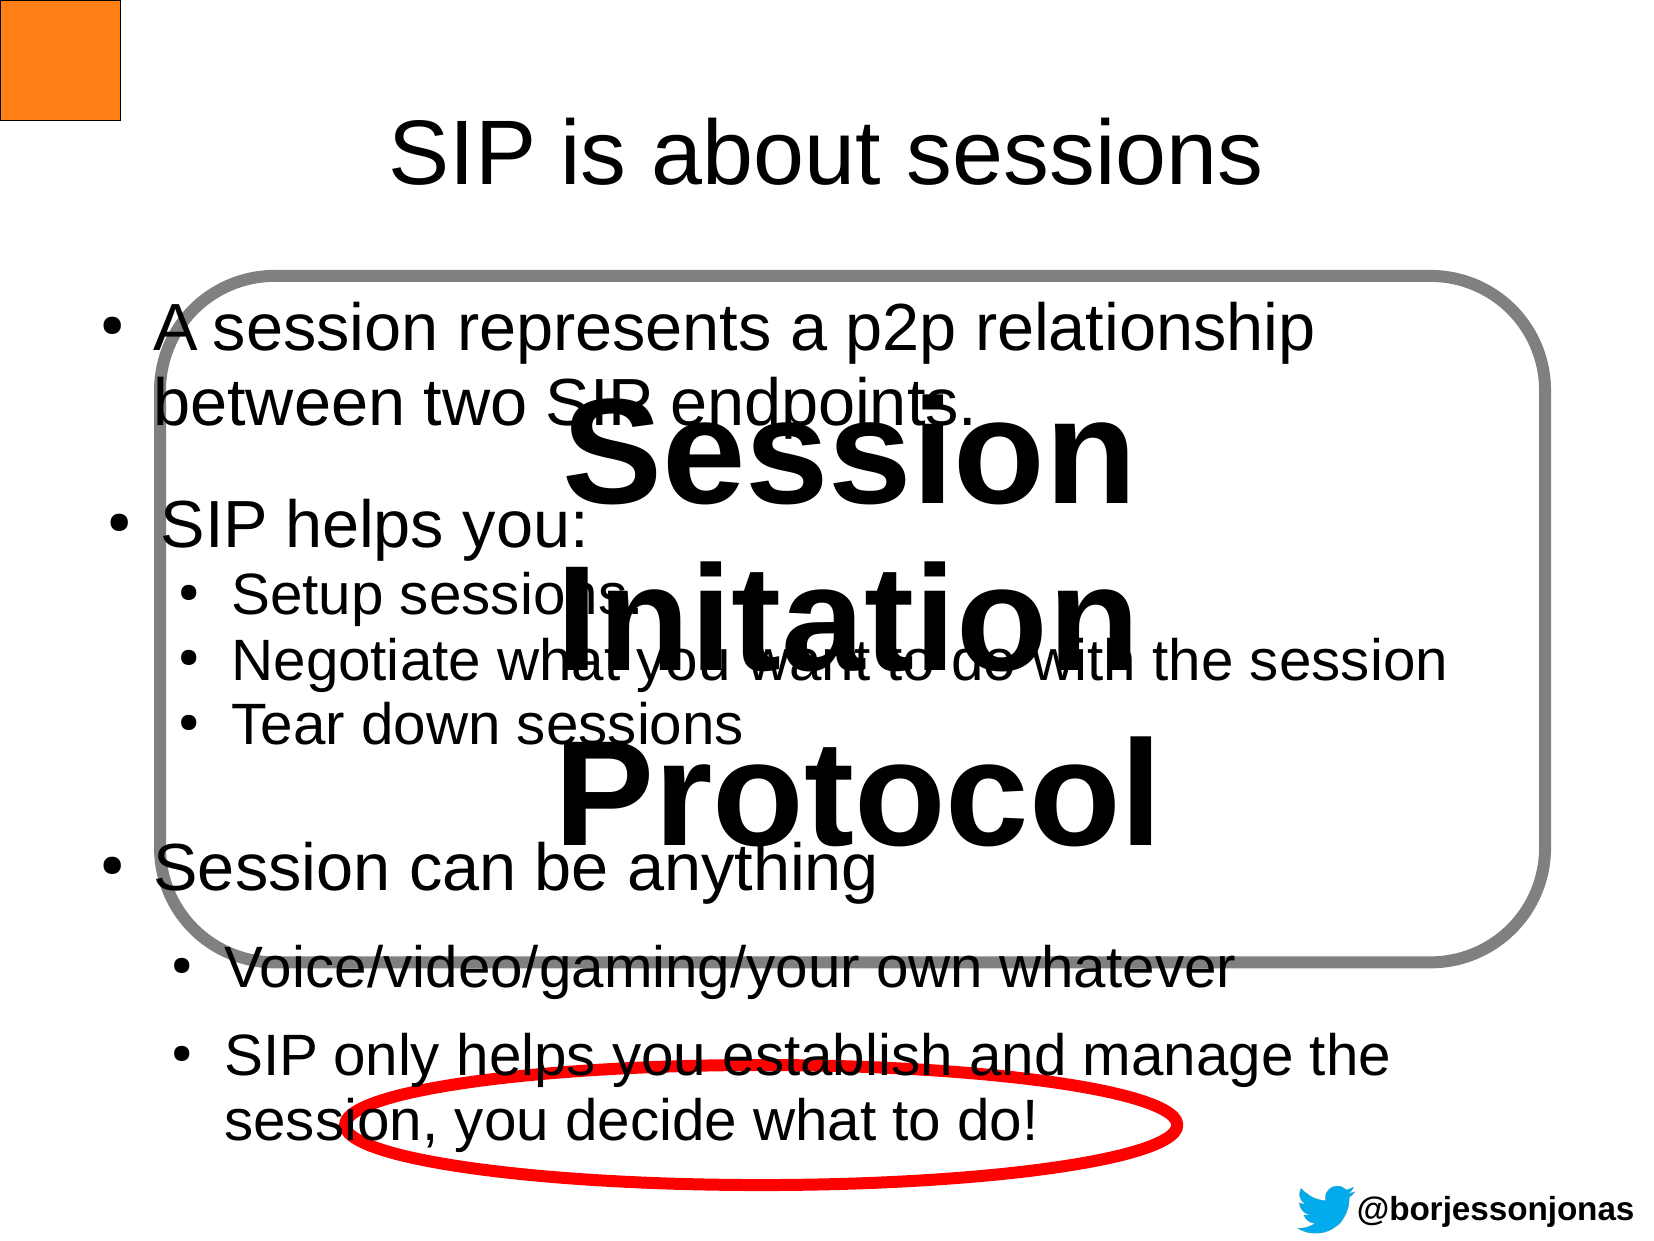

# SIP is about sessions
A session represents a p2p relationship between two SIP endpoints.
Session
SIP helps you:
Setup sessions.
Negotiate what you want to do with the session
Tear down sessions
Initation
Protocol
Session can be anything
Voice/video/gaming/your own whatever
SIP only helps you establish and manage the session, you decide what to do!